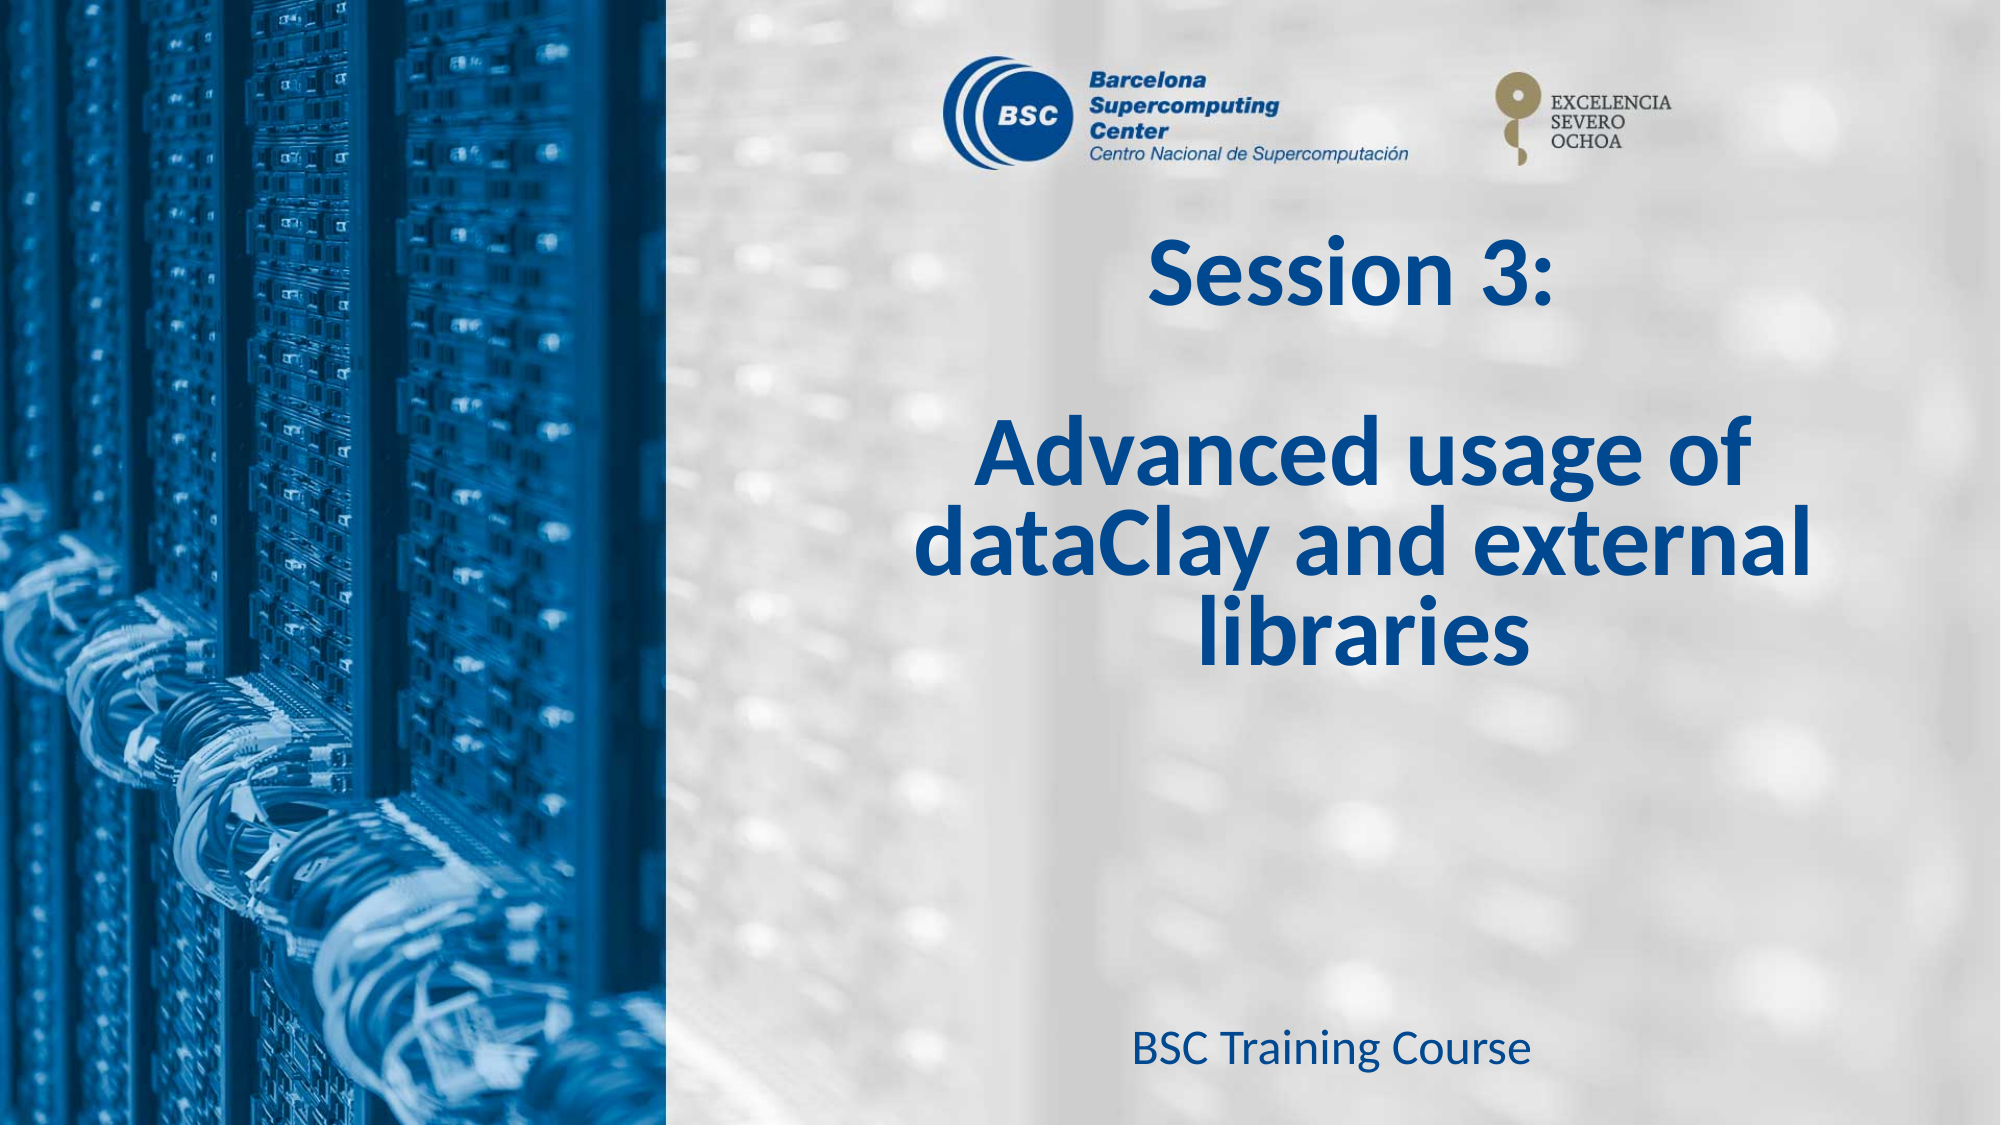

# Session 3: Advanced usage of dataClay and external libraries
BSC Training Course